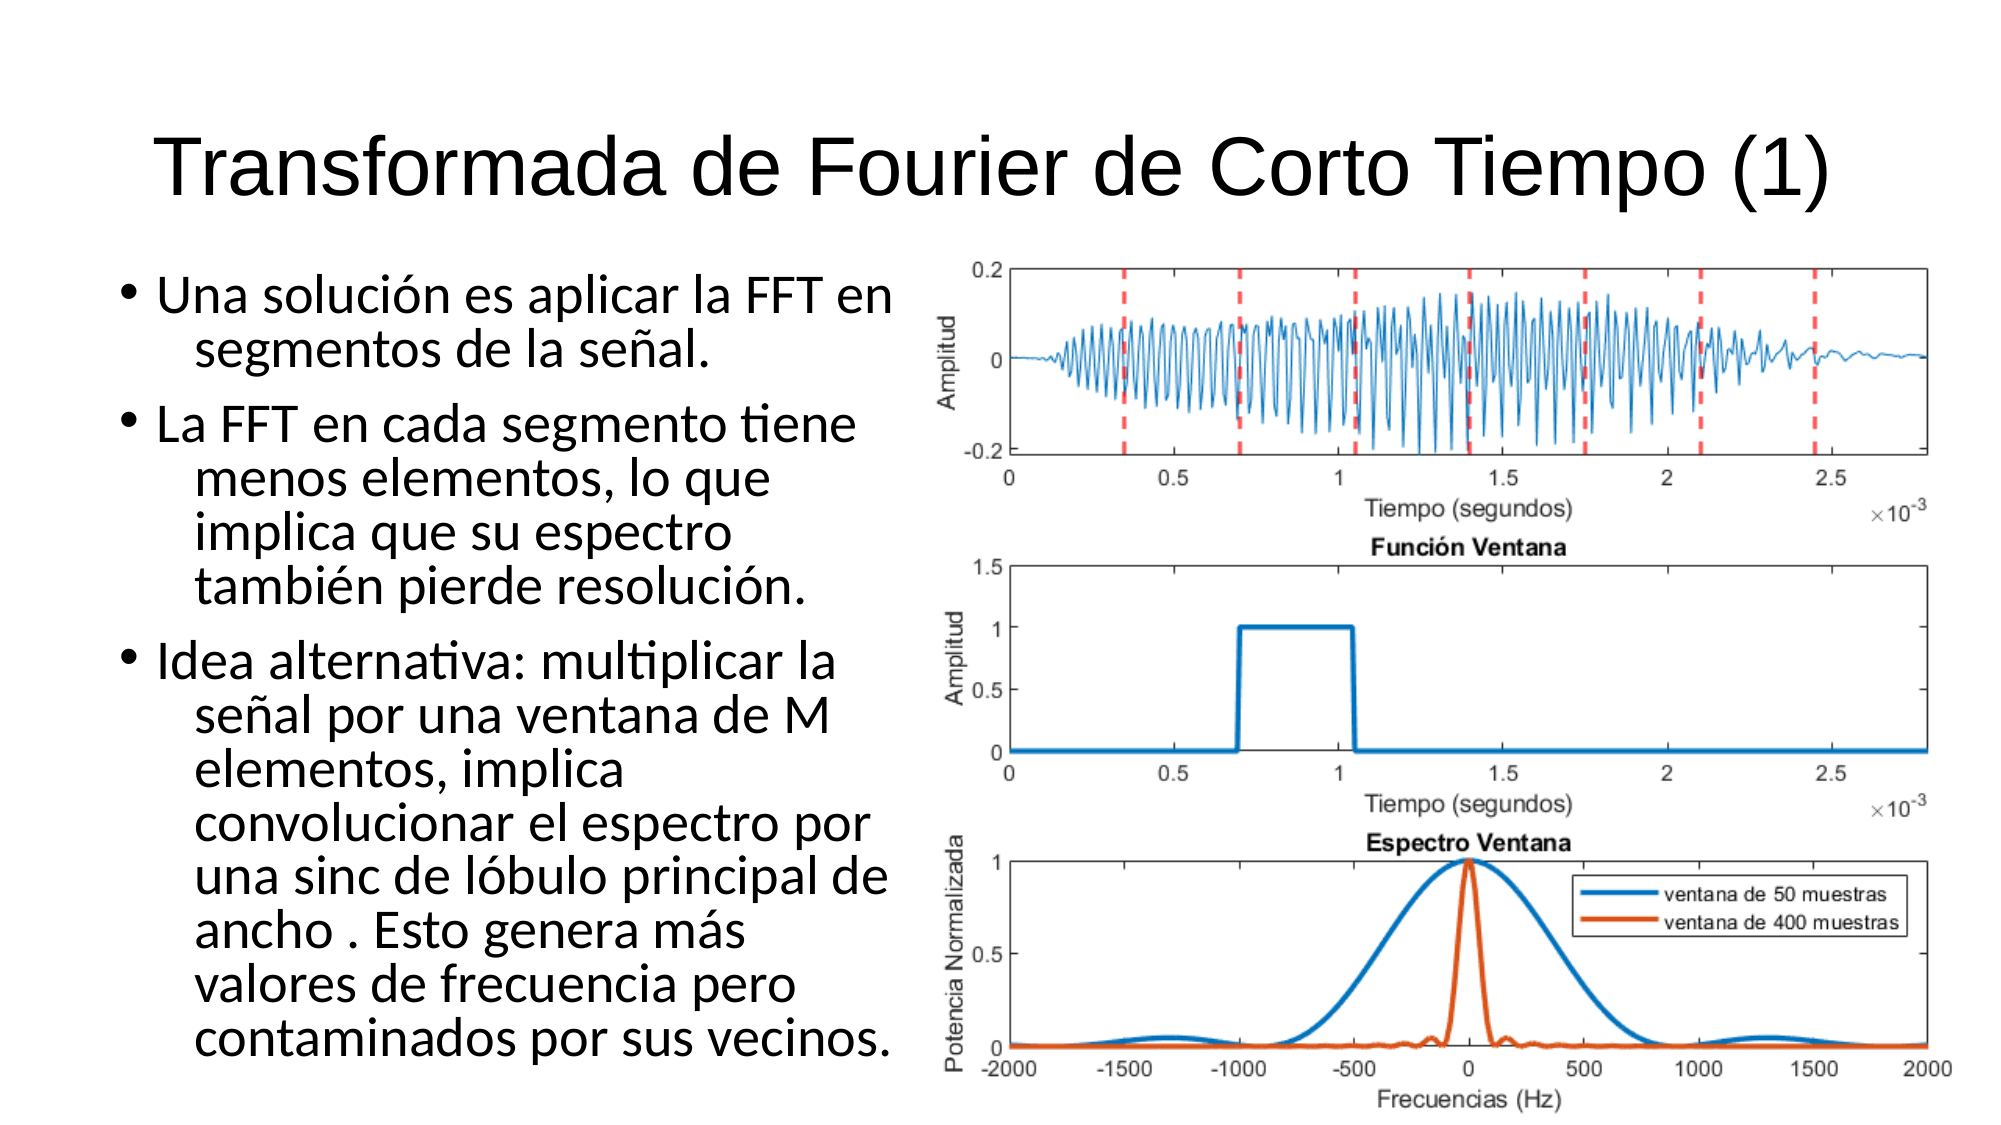

# Transformada de Fourier de Corto Tiempo (1)
Una solución es aplicar la FFT en segmentos de la señal.
La FFT en cada segmento tiene menos elementos, lo que implica que su espectro también pierde resolución.
Idea alternativa: multiplicar la señal por una ventana de M elementos, implica convolucionar el espectro por una sinc de lóbulo principal de ancho . Esto genera más valores de frecuencia pero contaminados por sus vecinos.